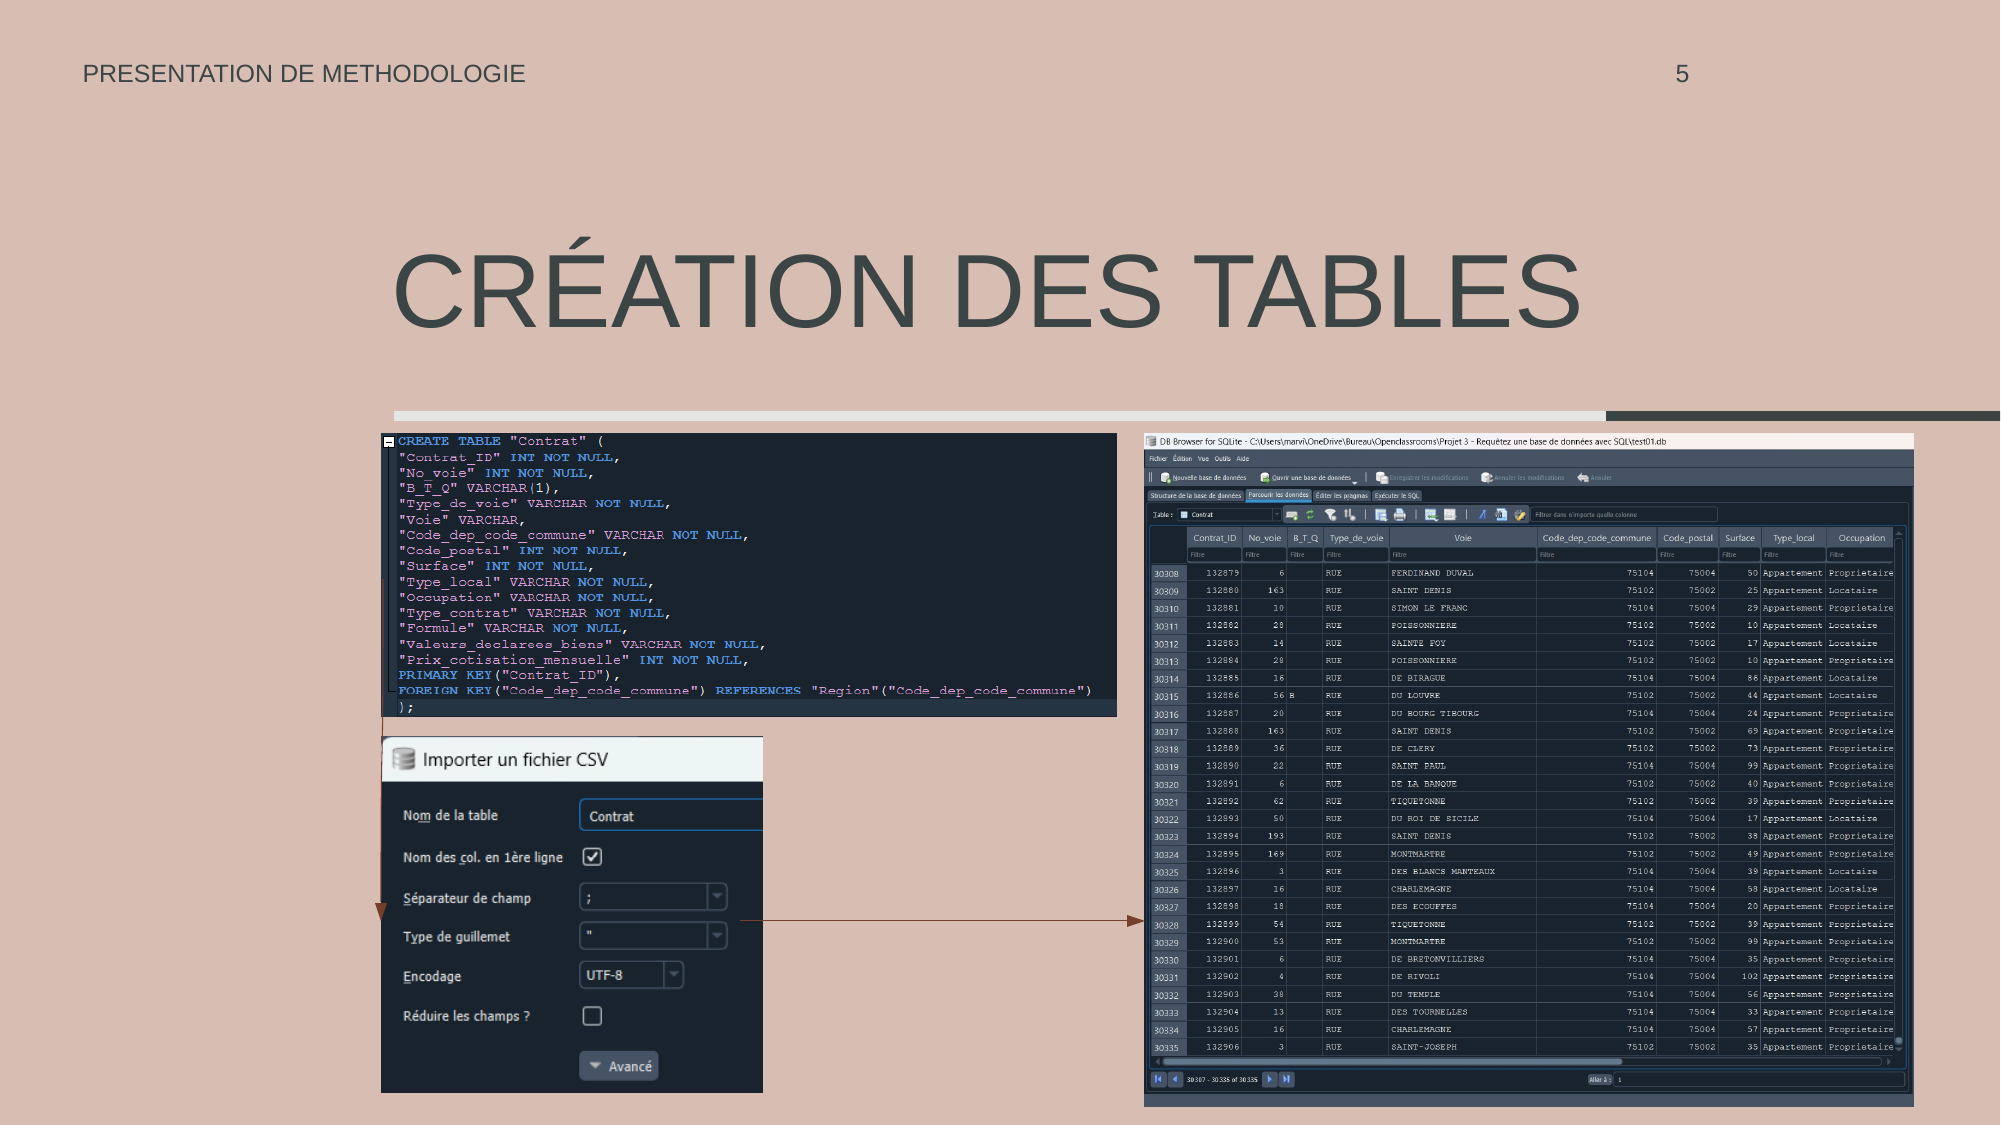

PRESENTATION DE METHODOLOGIE
# Création des tables